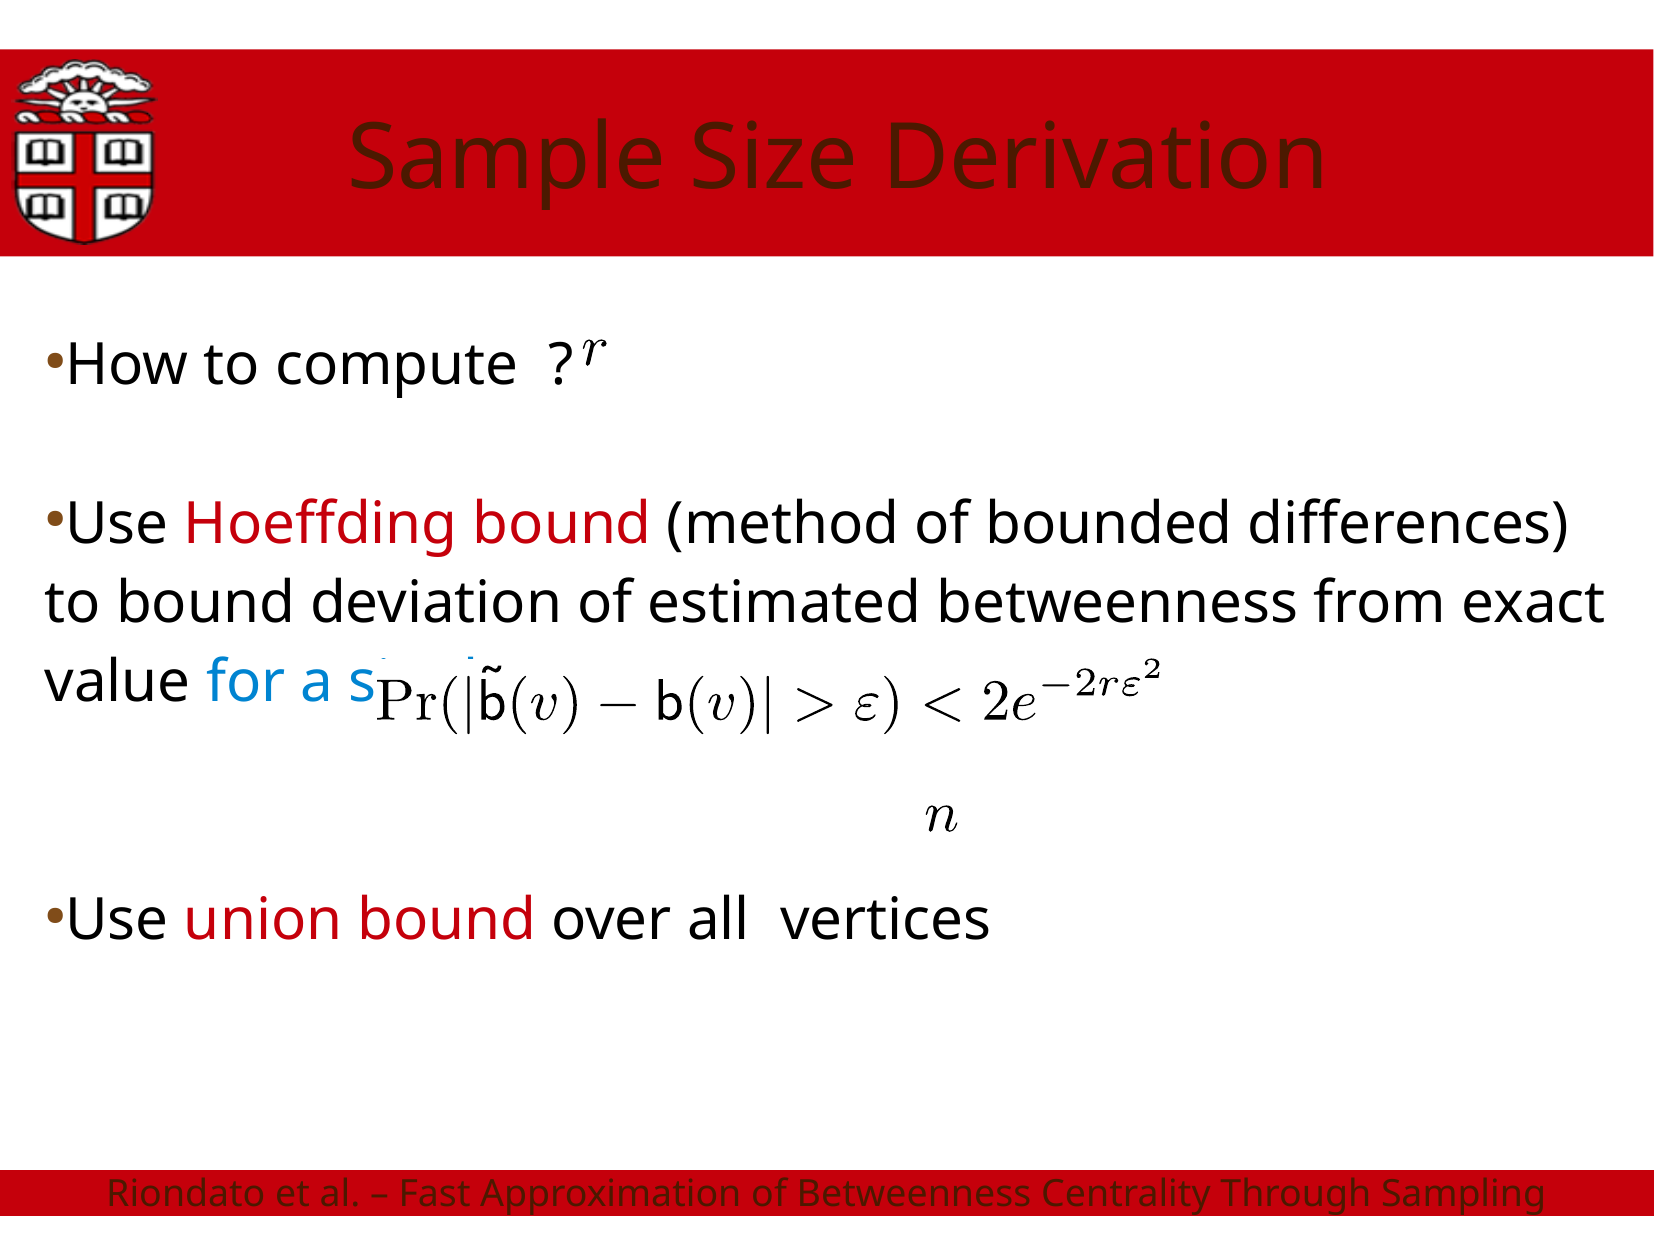

# Sample Size Derivation
How to compute ?
Use Hoeffding bound (method of bounded differences) to bound deviation of estimated betweenness from exact value for a single vertex:
Use union bound over all vertices
Riondato et al. – Fast Approximation of Betweenness Centrality Through Sampling